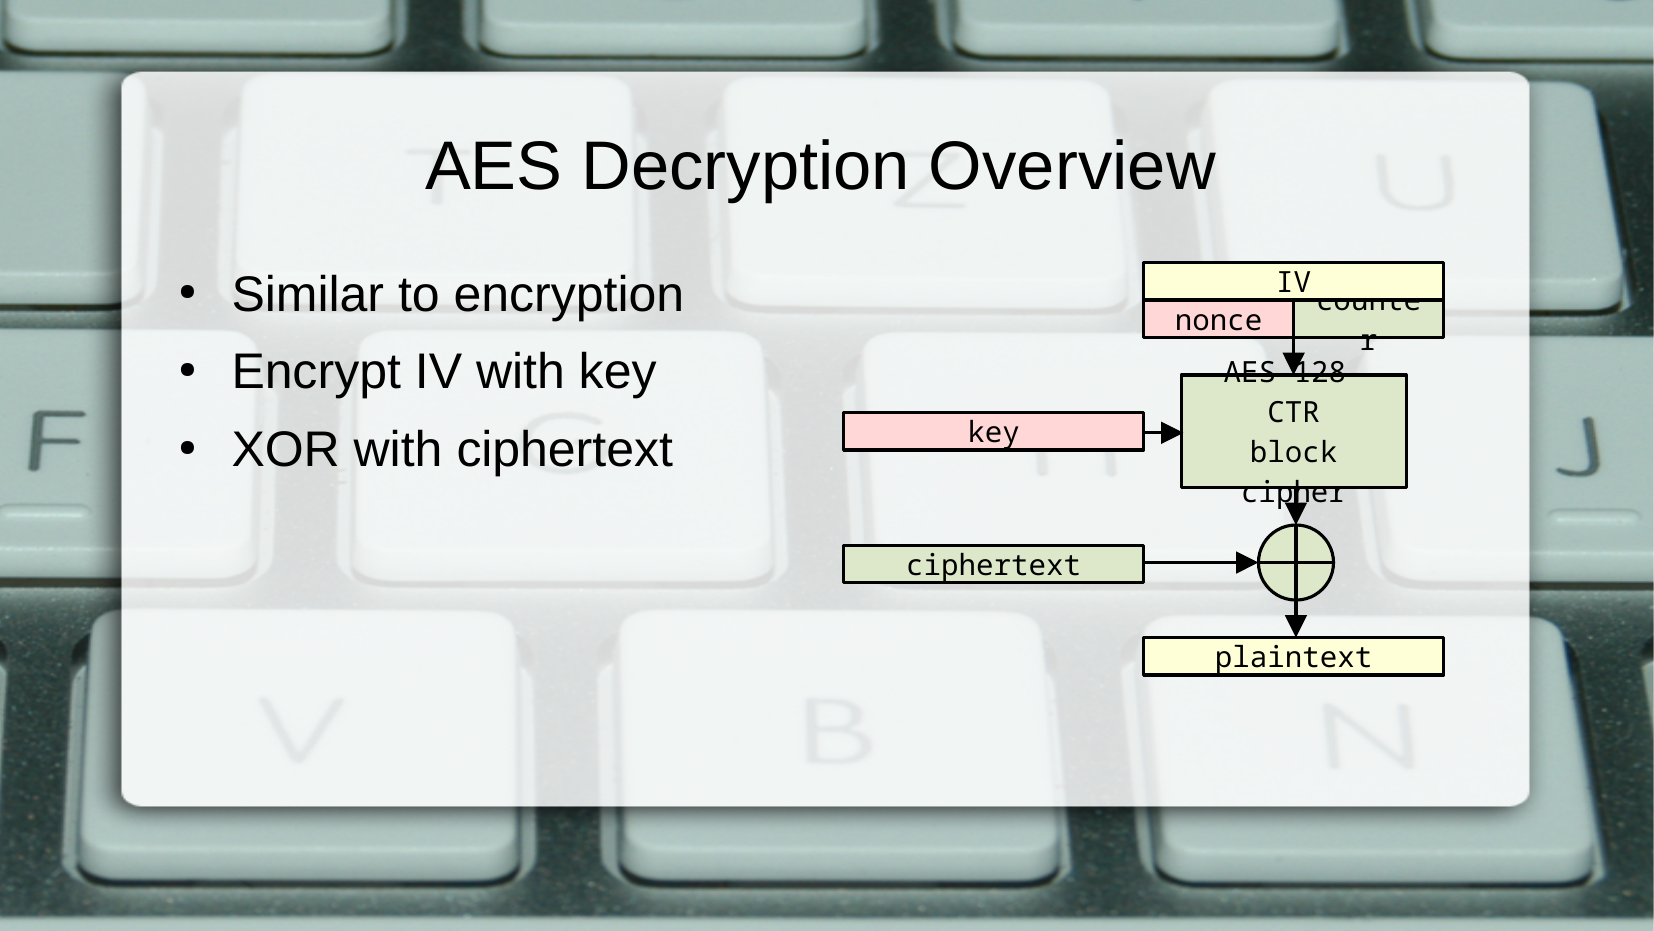

# AES Decryption Overview
IV
Similar to encryption
Encrypt IV with key
XOR with ciphertext
nonce
counter
AES-128-CTR
block cipher
key
ciphertext
plaintext